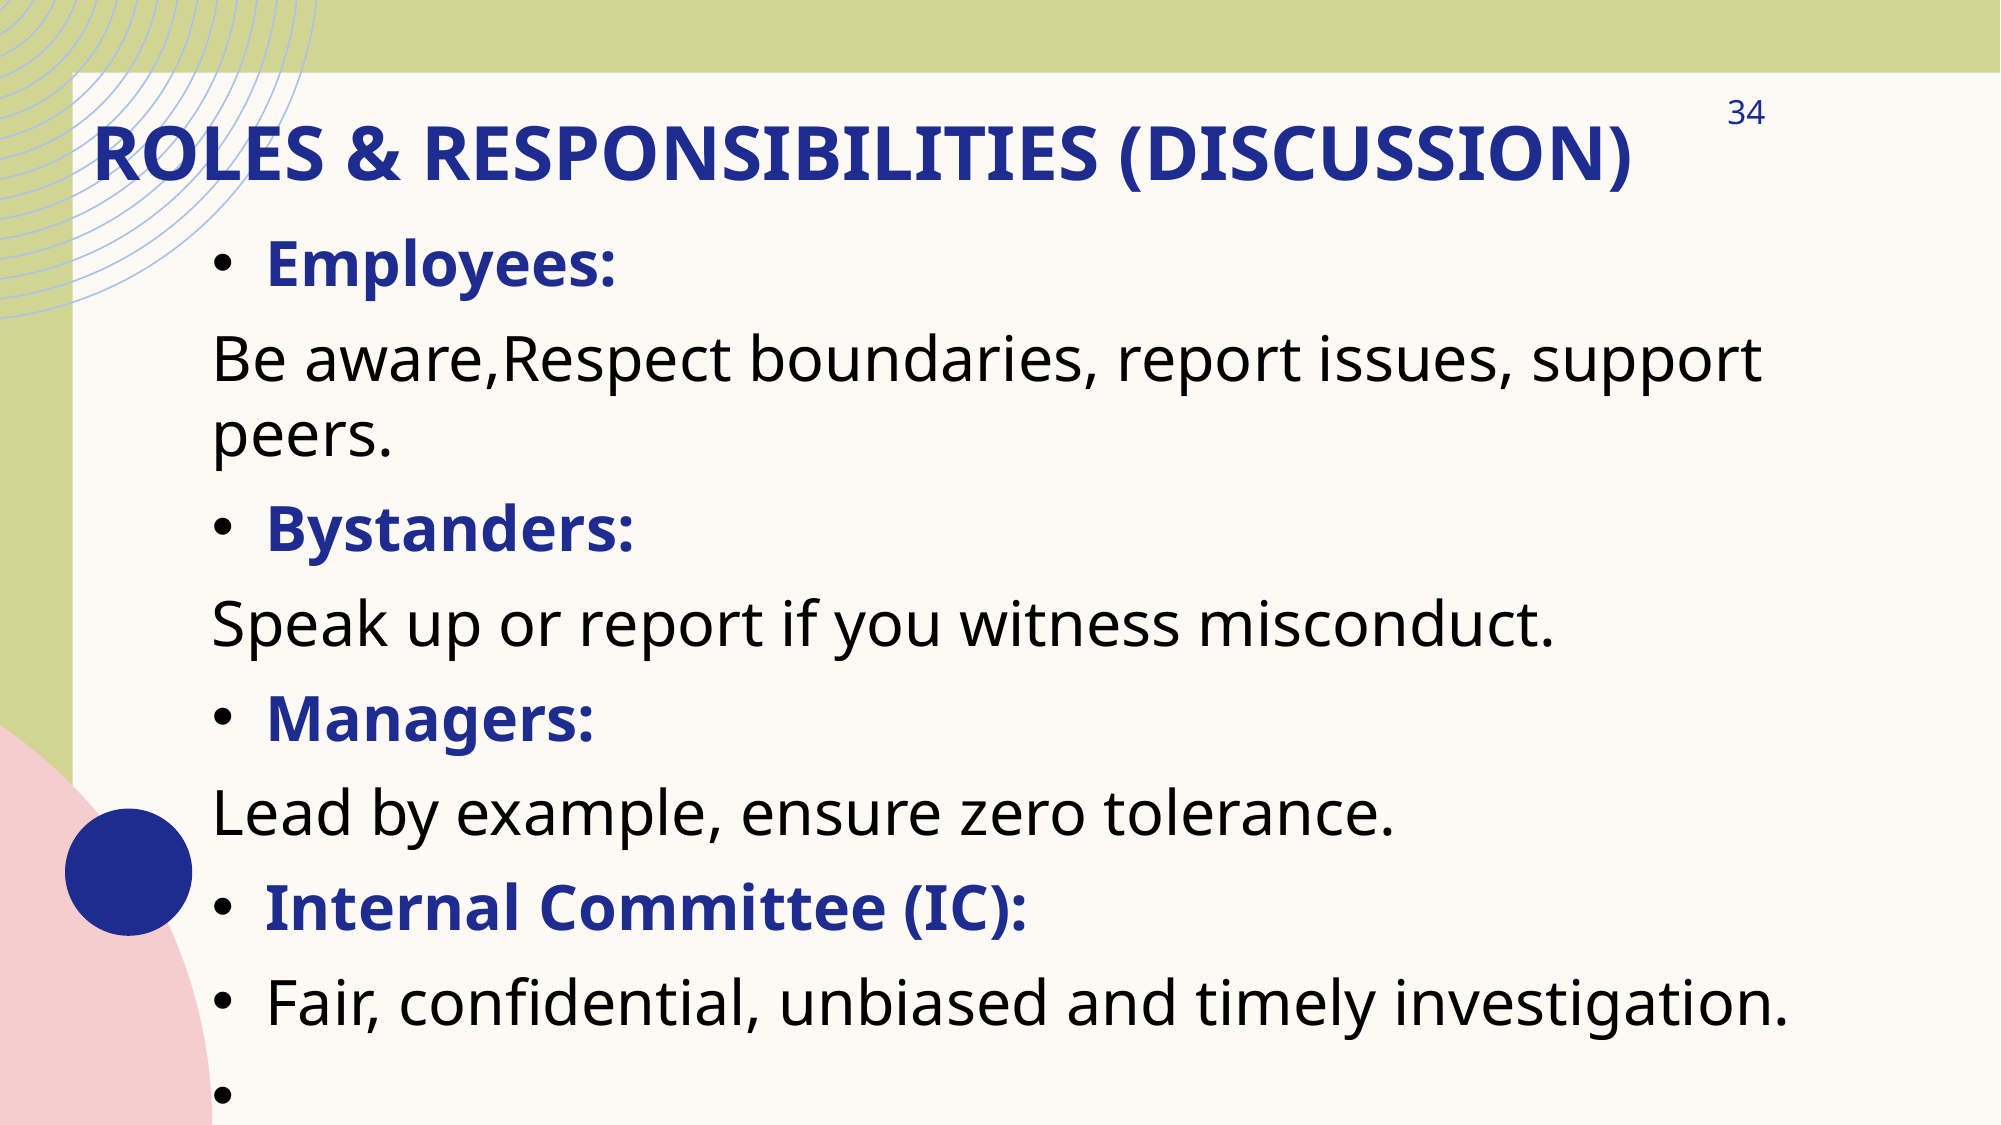

# Roles & Responsibilities (discussion)
Employees:
Be aware,Respect boundaries, report issues, support peers.
Bystanders:
Speak up or report if you witness misconduct.
Managers:
Lead by example, ensure zero tolerance.
Internal Committee (IC):
Fair, confidential, unbiased and timely investigation.